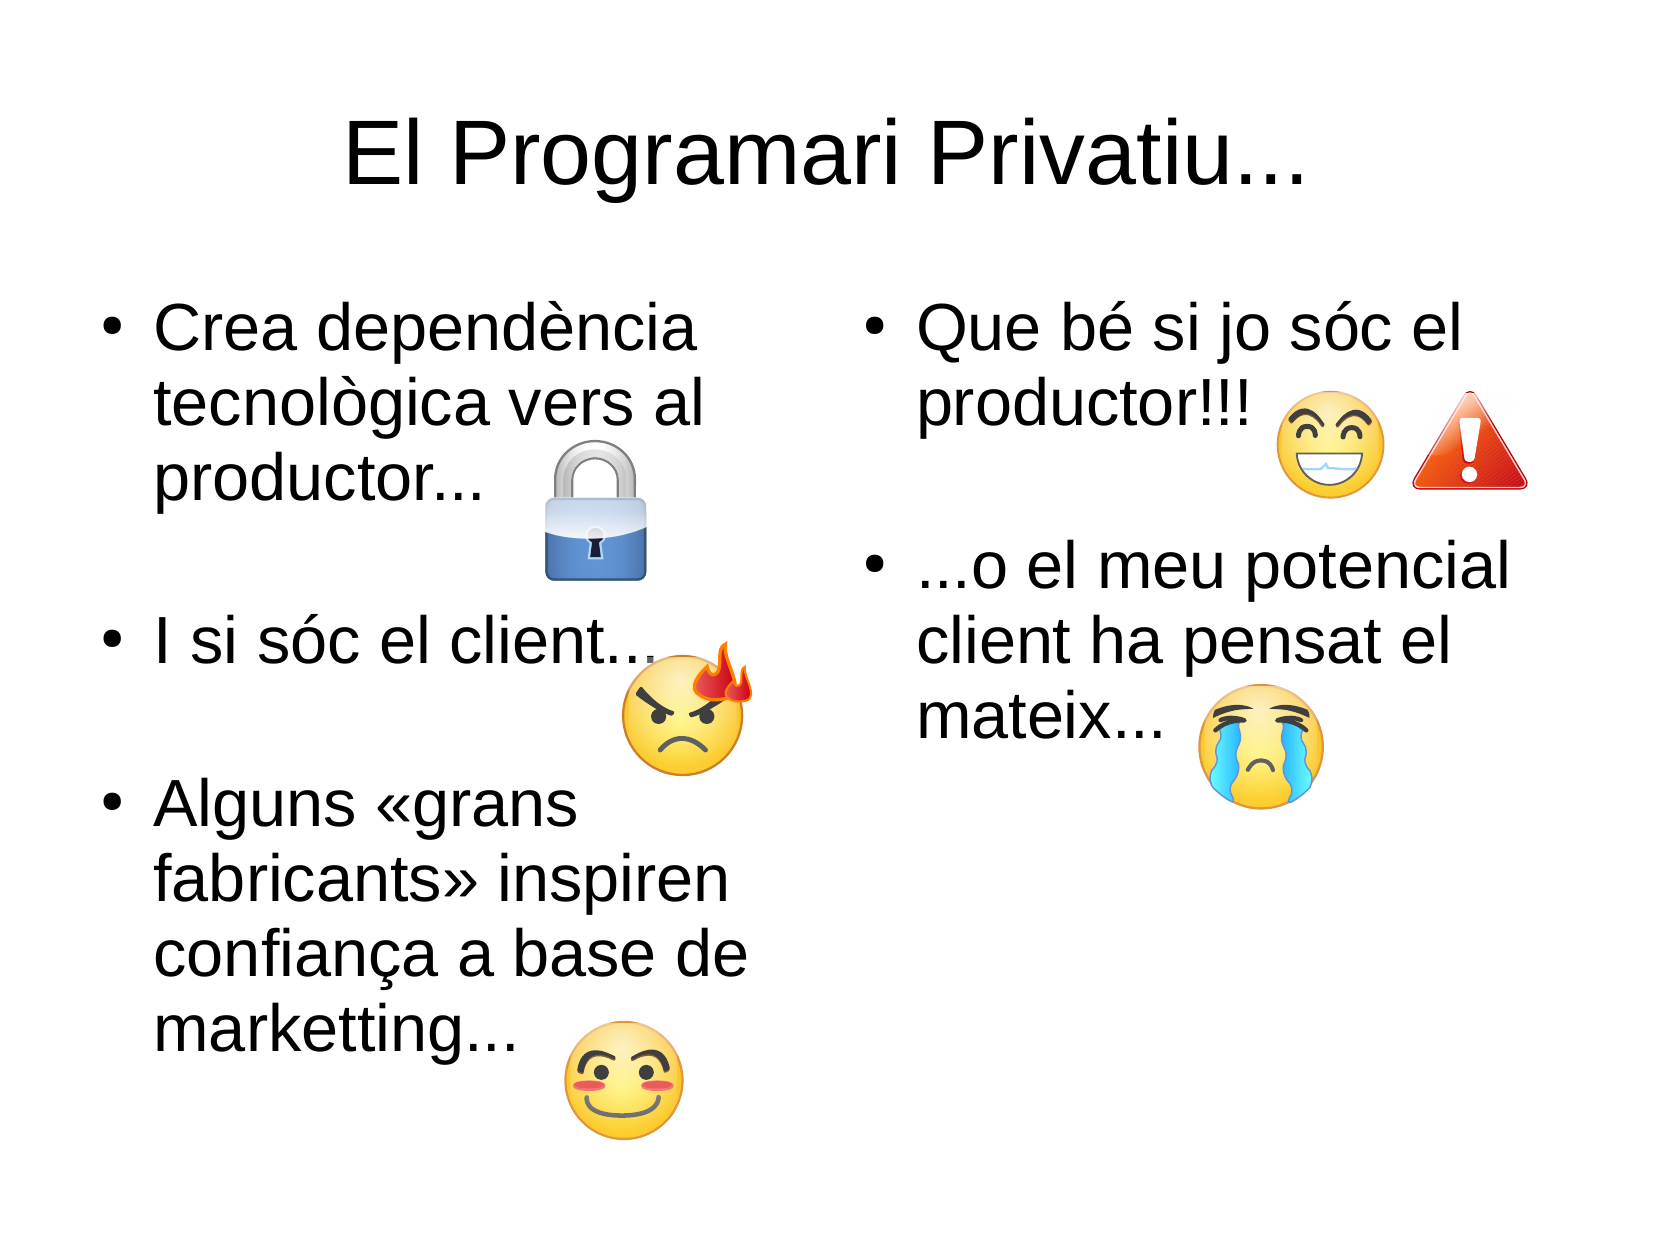

# El Programari Privatiu...
Crea dependència tecnològica vers al productor...
I si sóc el client...
Alguns «grans fabricants» inspiren confiança a base de marketting...
Que bé si jo sóc el productor!!!
...o el meu potencial client ha pensat el mateix...